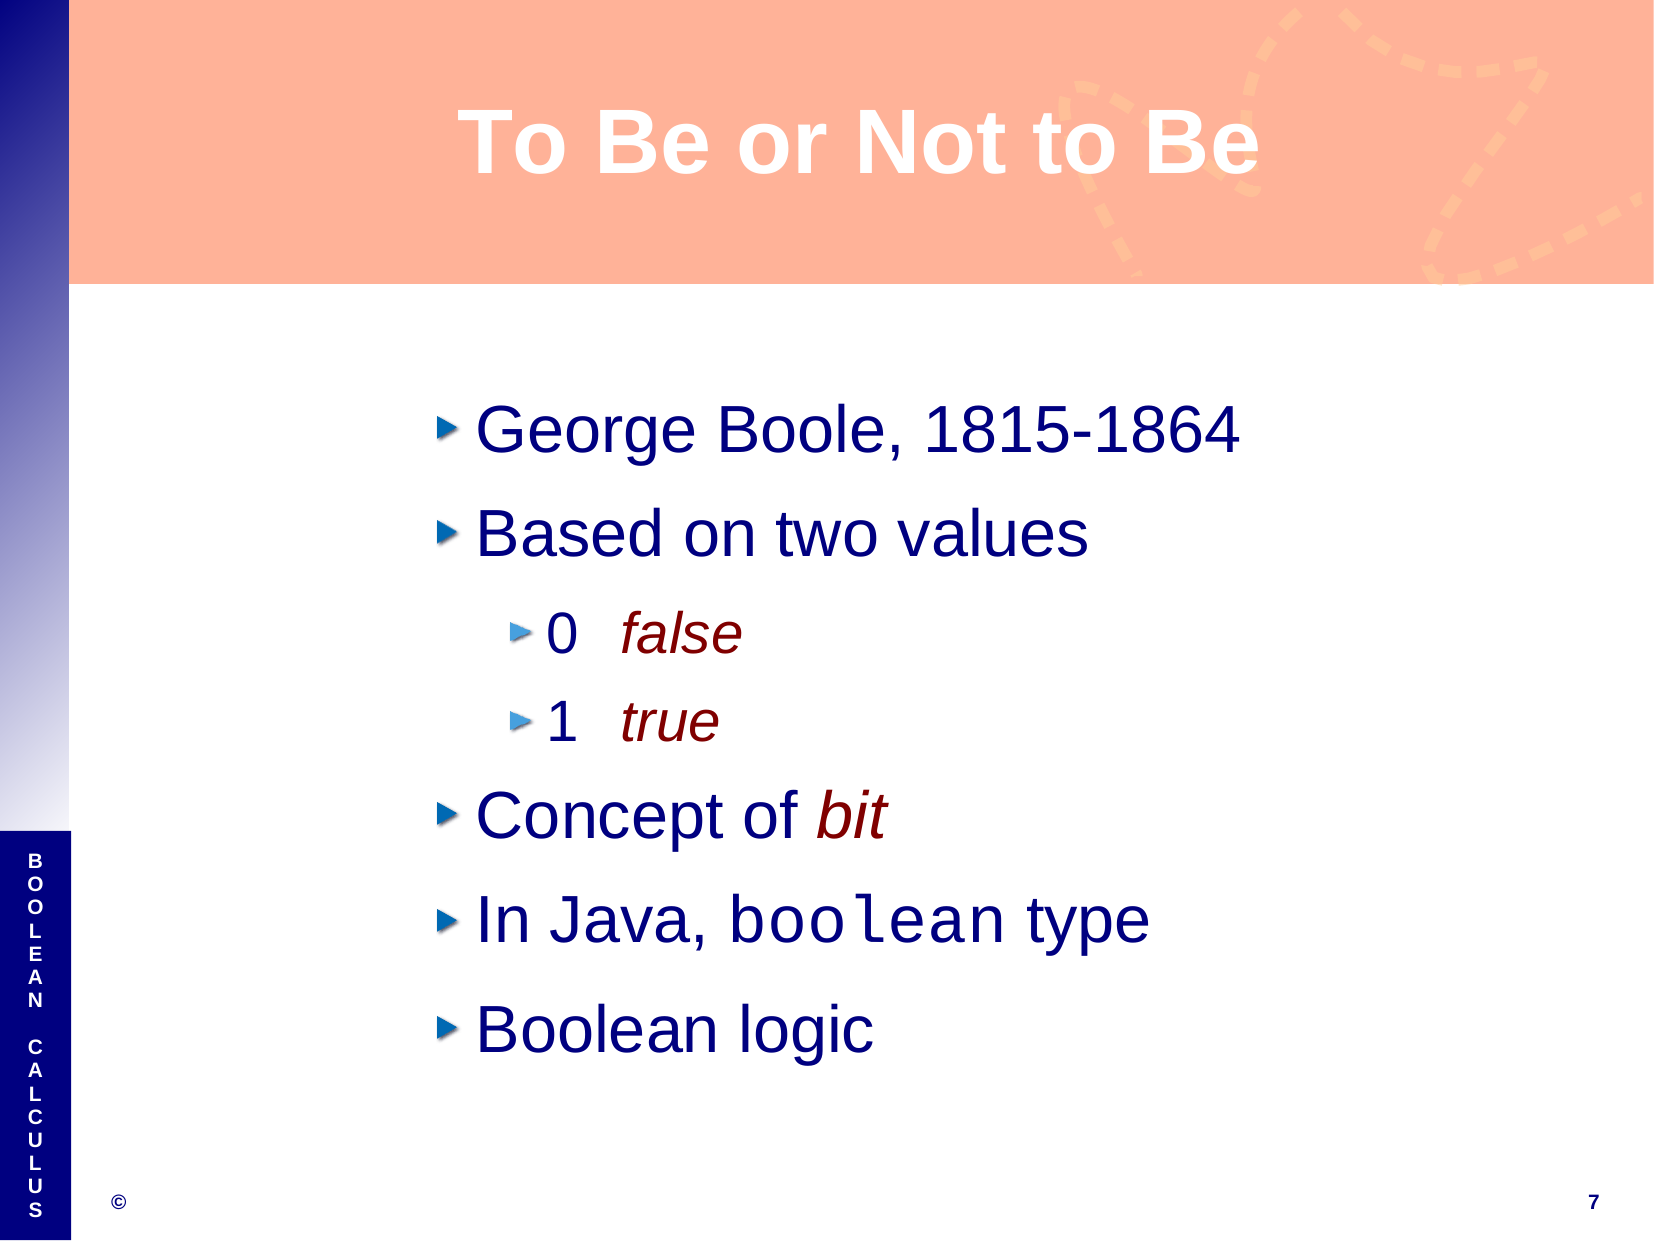

# To Be or Not to Be
George Boole, 1815-1864
Based on two values
0	false
1	true
Concept of bit
In Java, boolean type
Boolean logic
B
O
O
L
E
A
N
C
A
L
C
U
L
U
S